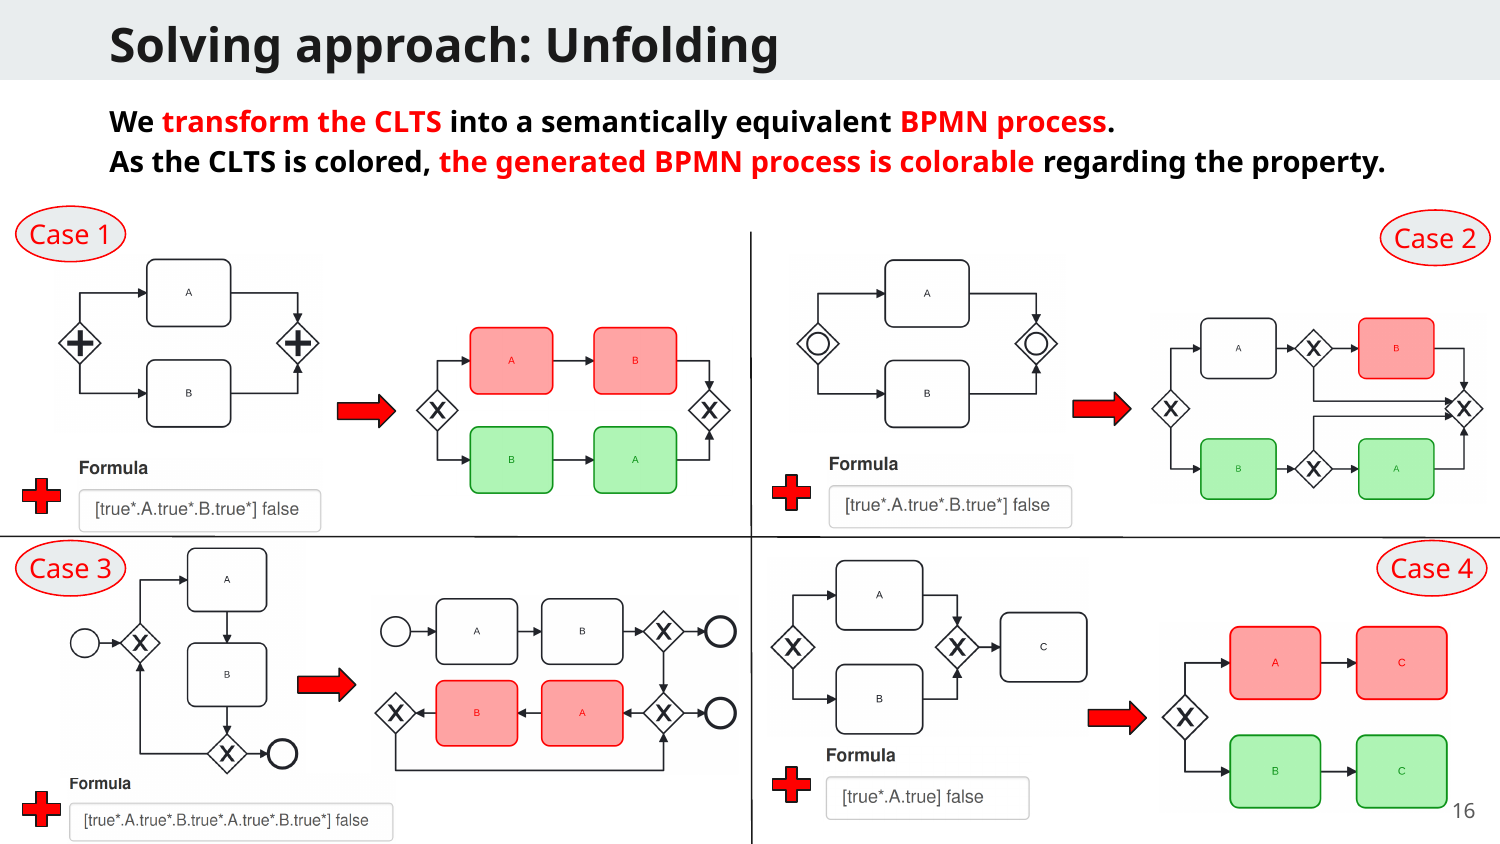

# Solving approach: Unfolding
We transform the CLTS into a semantically equivalent BPMN process.
As the CLTS is colored, the generated BPMN process is colorable regarding the property.
Case 1
Case 2
Case 4
Case 3